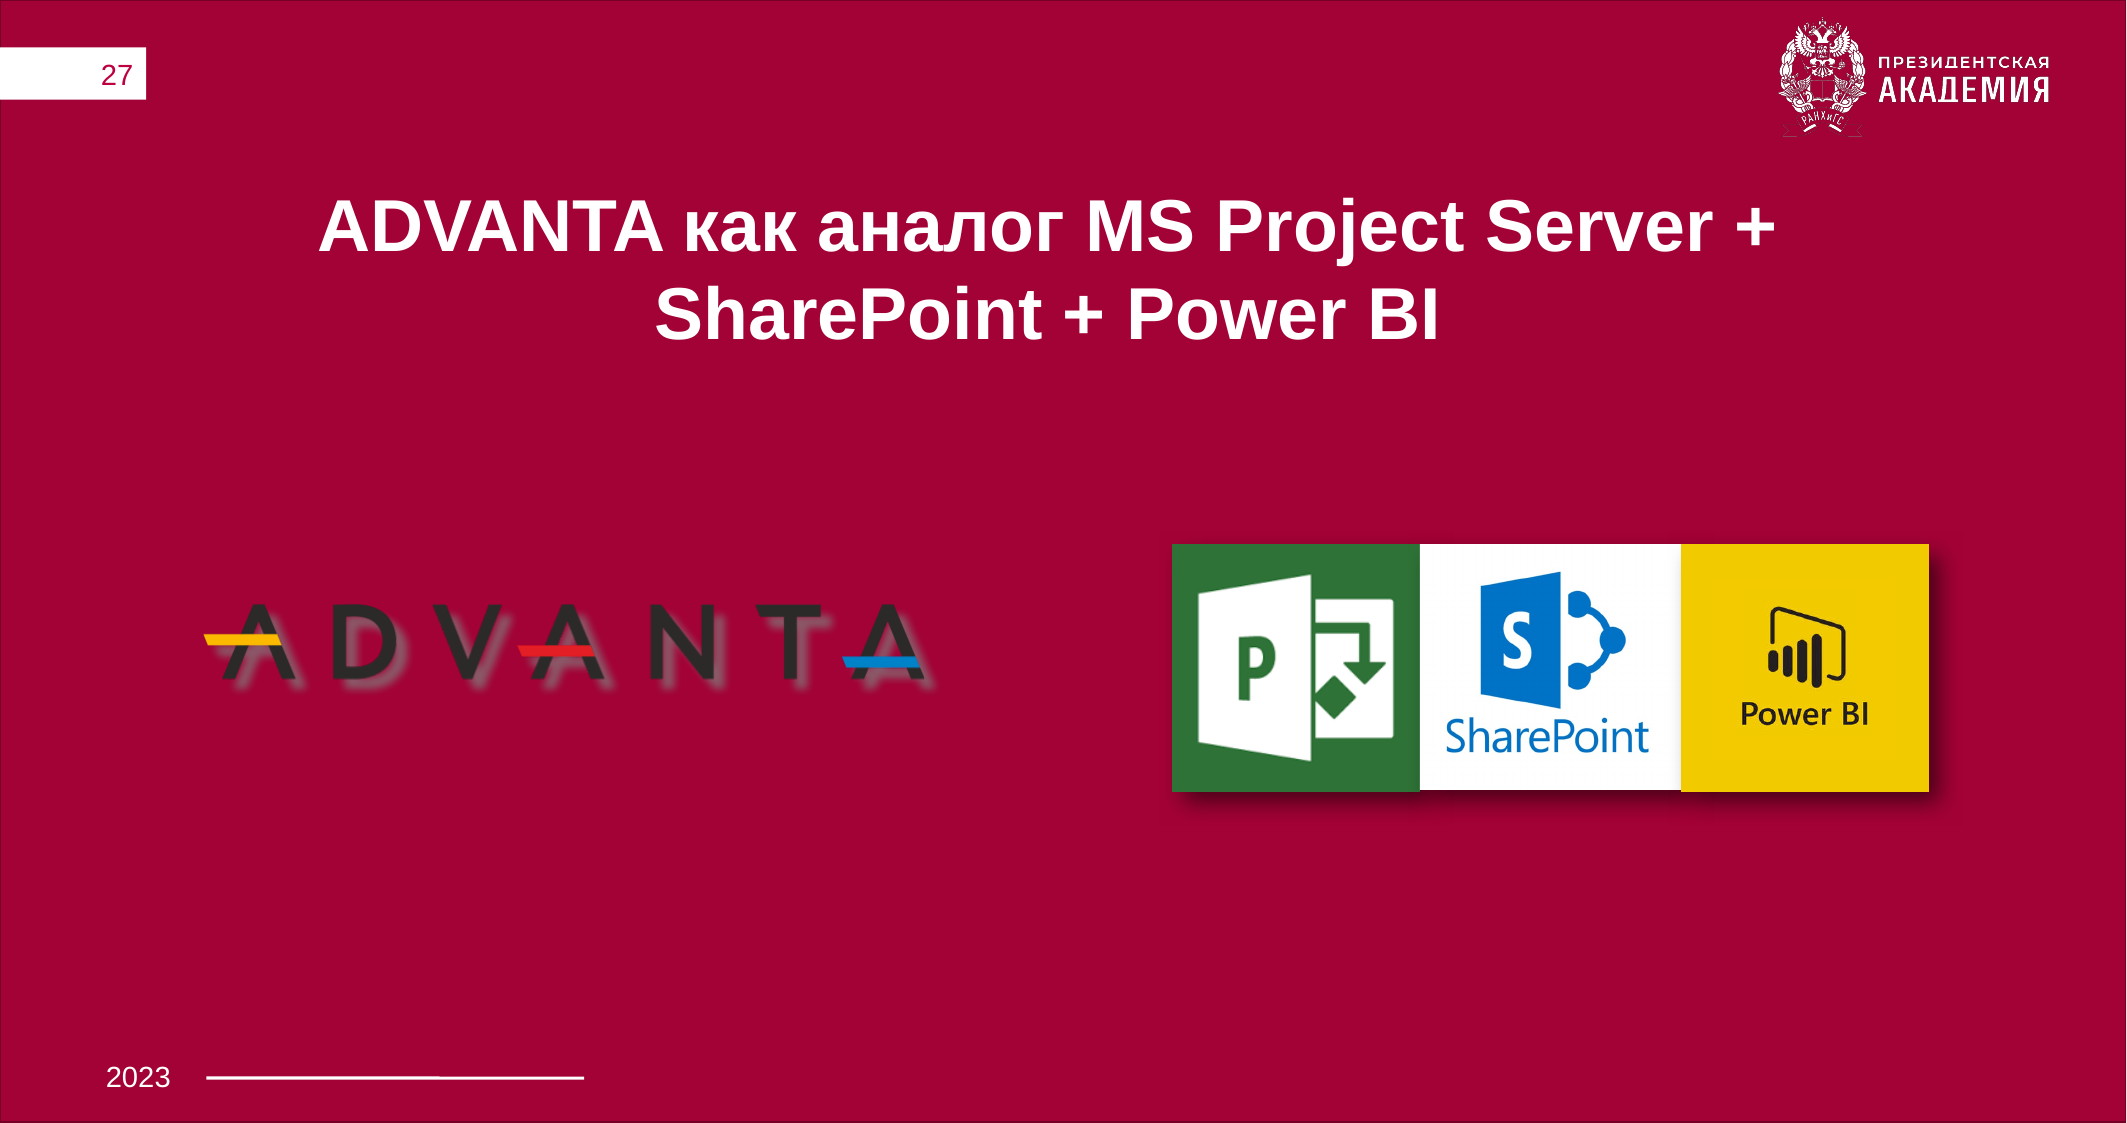

# ADVANTA как аналог MS Project Server + SharePoint + Power BI